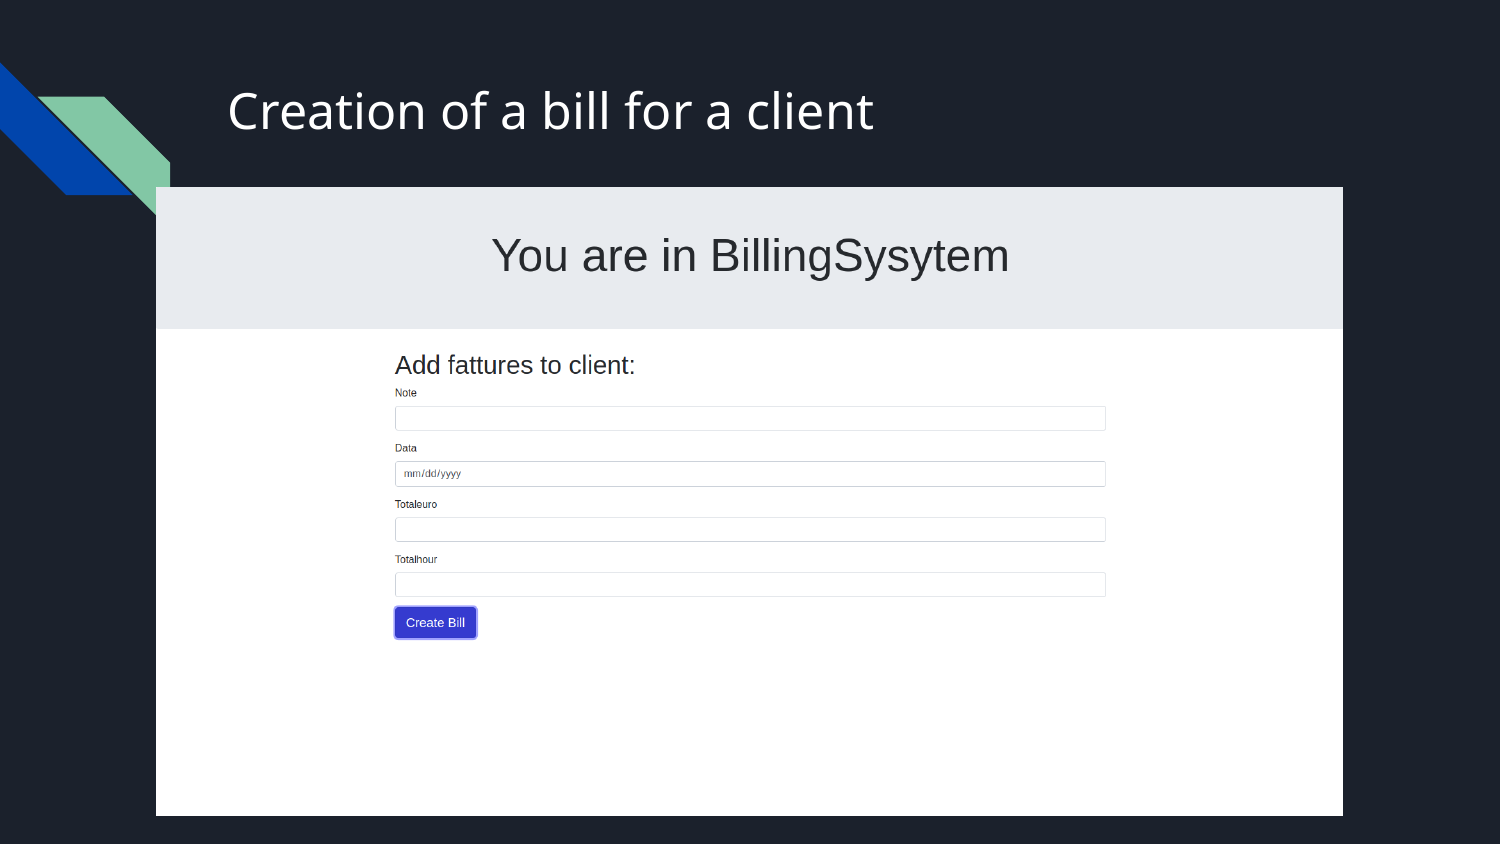

# Creation of a bill for a client